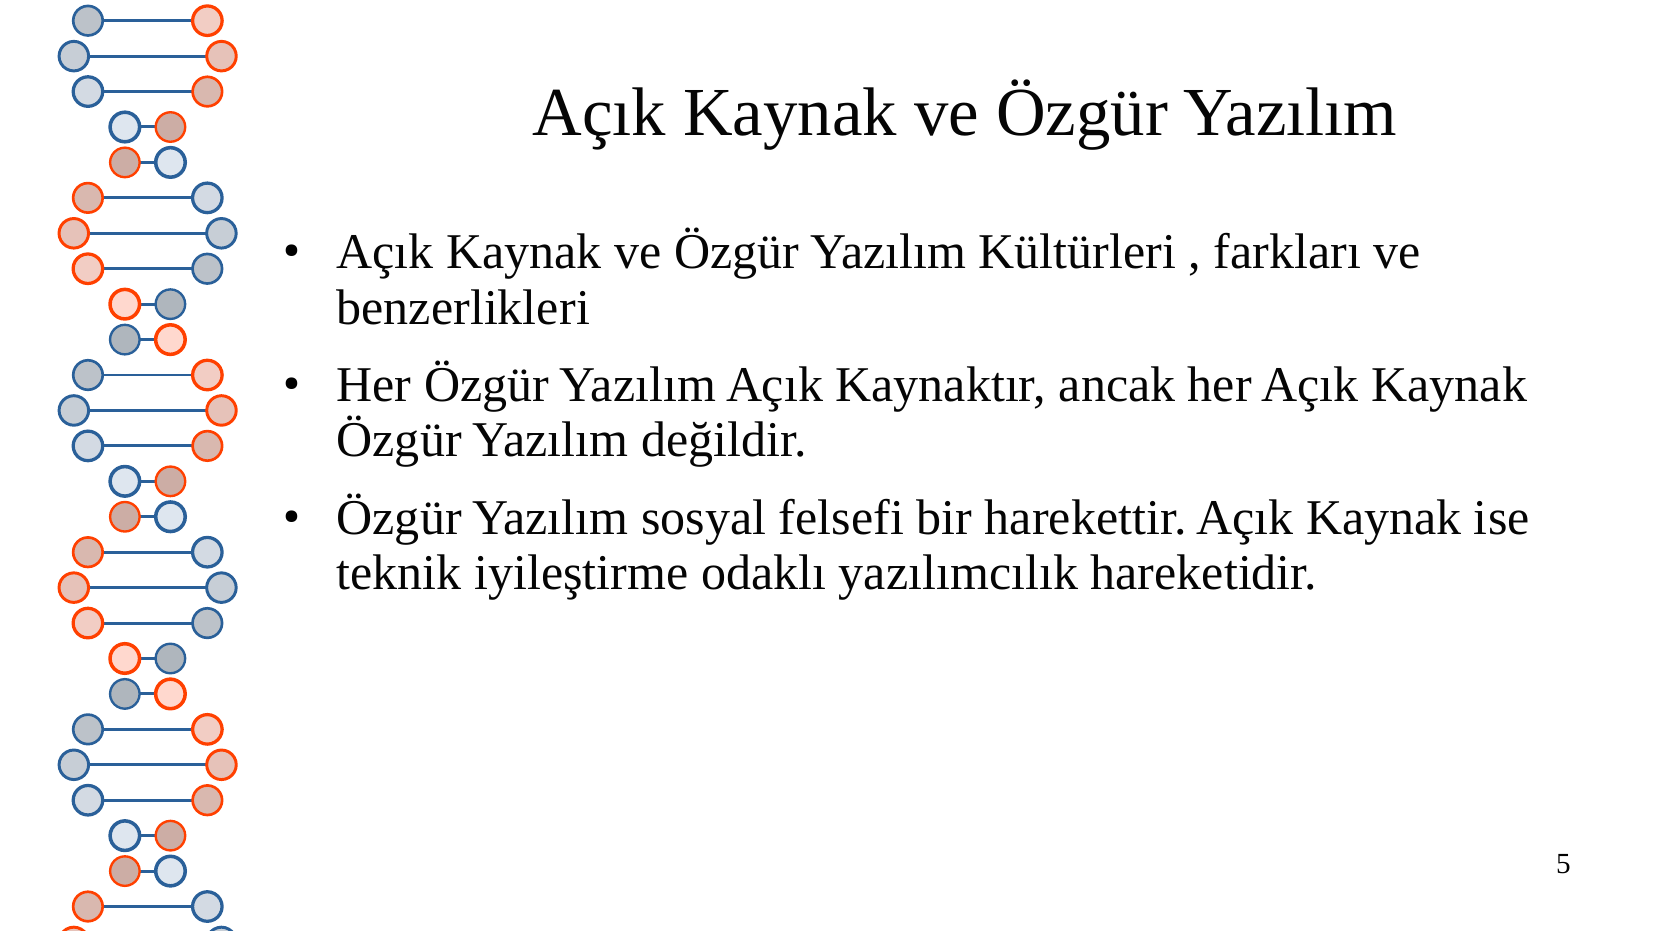

# Açık Kaynak ve Özgür Yazılım
Açık Kaynak ve Özgür Yazılım Kültürleri , farkları ve benzerlikleri
Her Özgür Yazılım Açık Kaynaktır, ancak her Açık Kaynak Özgür Yazılım değildir.
Özgür Yazılım sosyal felsefi bir harekettir. Açık Kaynak ise teknik iyileştirme odaklı yazılımcılık hareketidir.
5